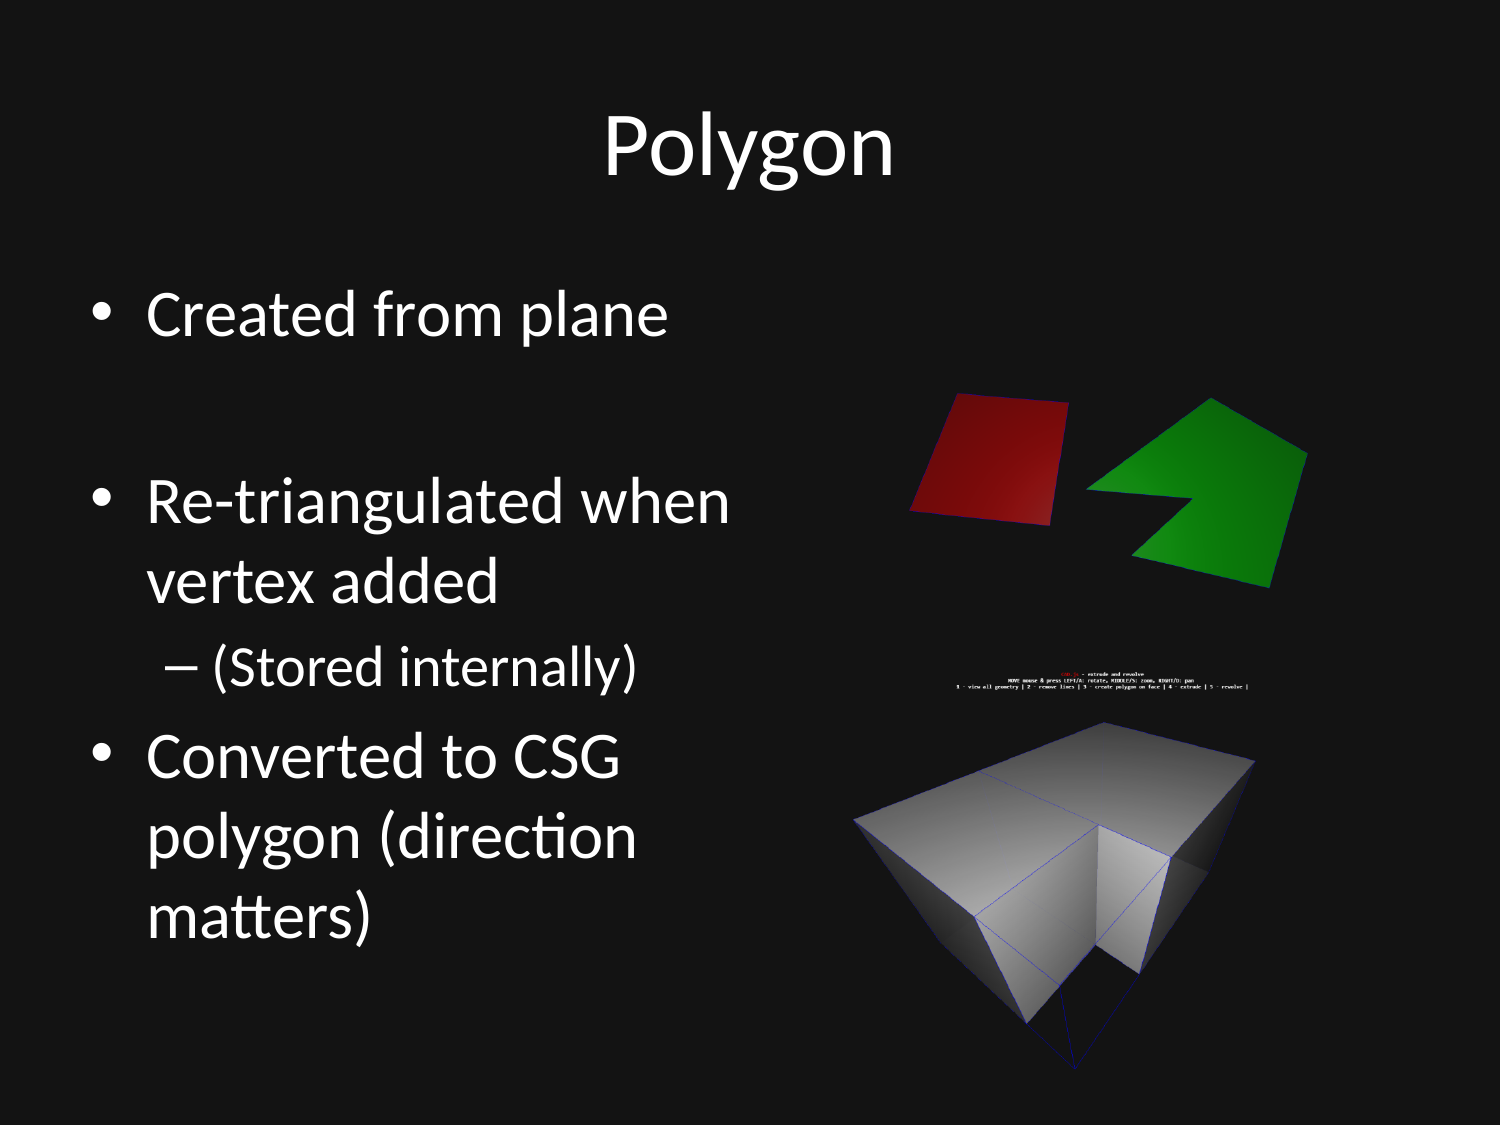

# Polygon
Created from plane
Re-triangulated when vertex added
(Stored internally)
Converted to CSG polygon (direction matters)